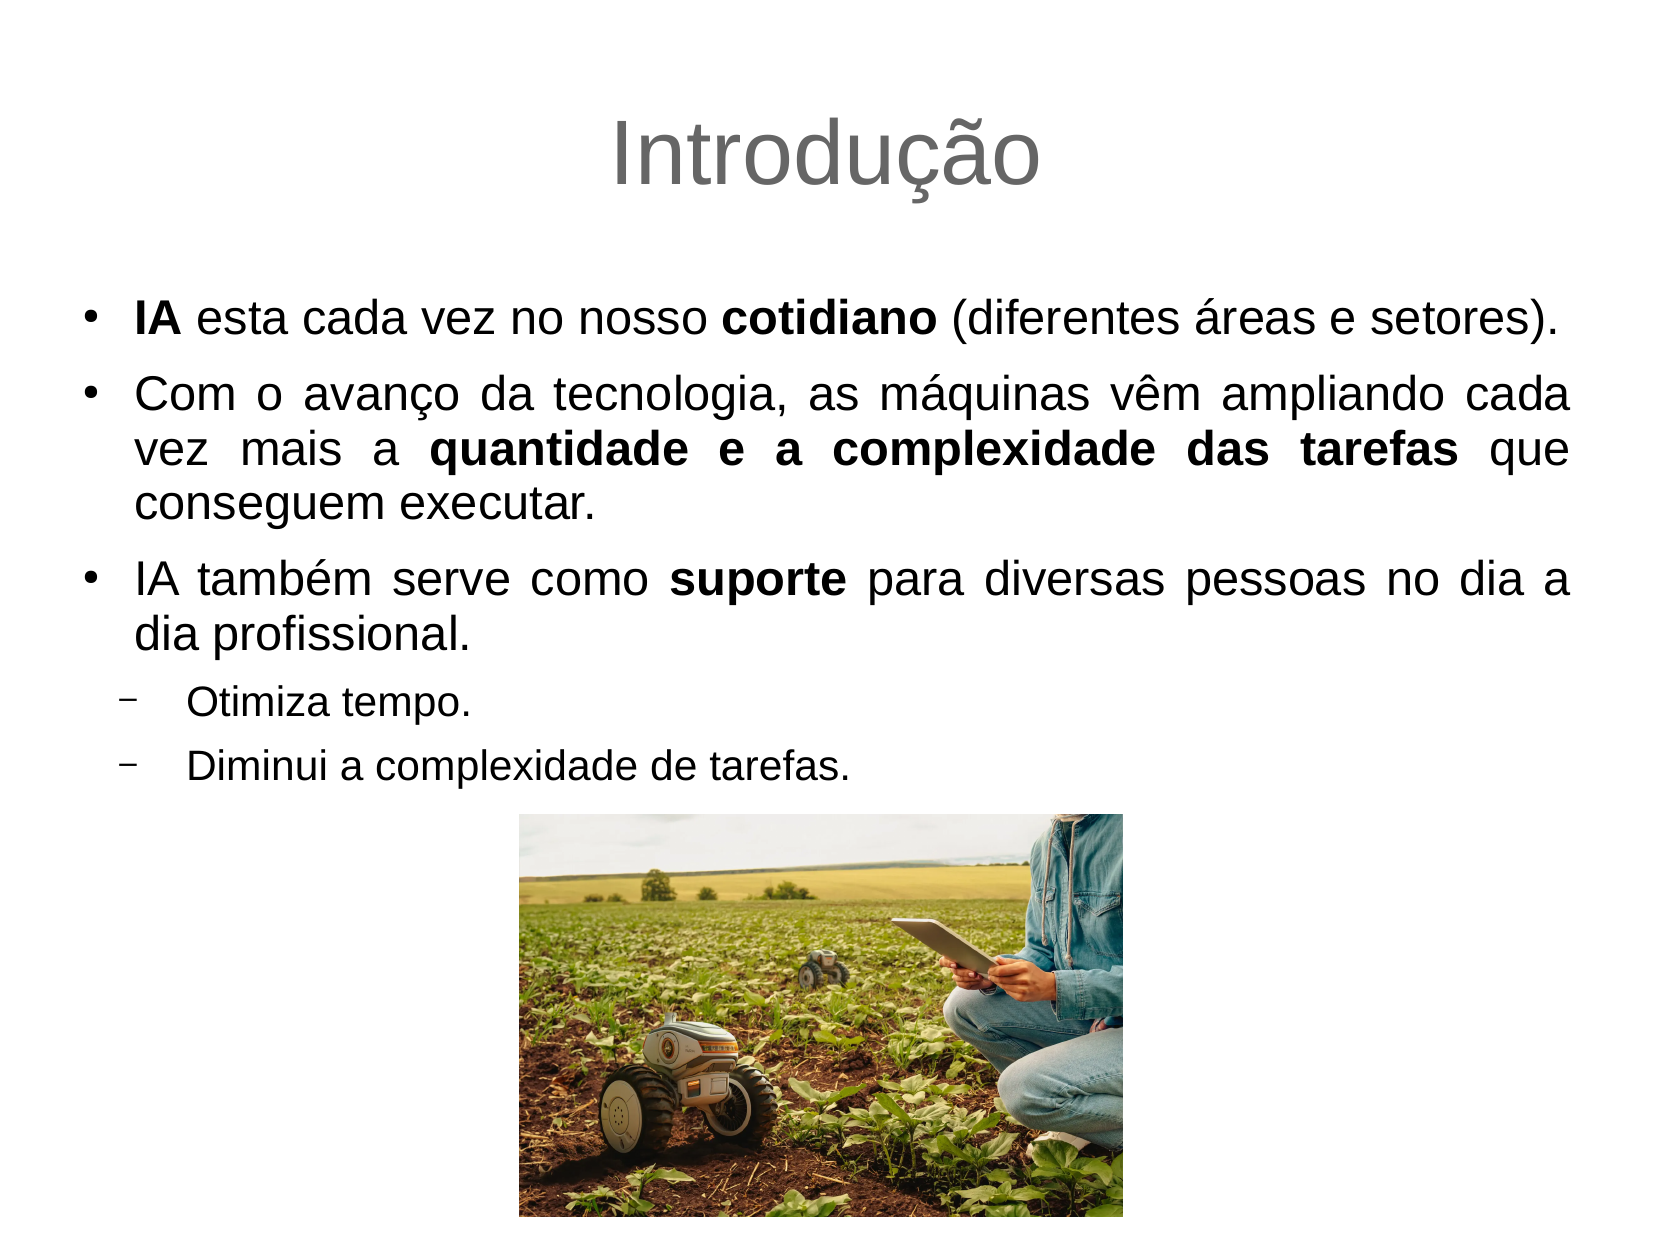

# Introdução
IA esta cada vez no nosso cotidiano (diferentes áreas e setores).
Com o avanço da tecnologia, as máquinas vêm ampliando cada vez mais a quantidade e a complexidade das tarefas que conseguem executar.
IA também serve como suporte para diversas pessoas no dia a dia profissional.
Otimiza tempo.
Diminui a complexidade de tarefas.